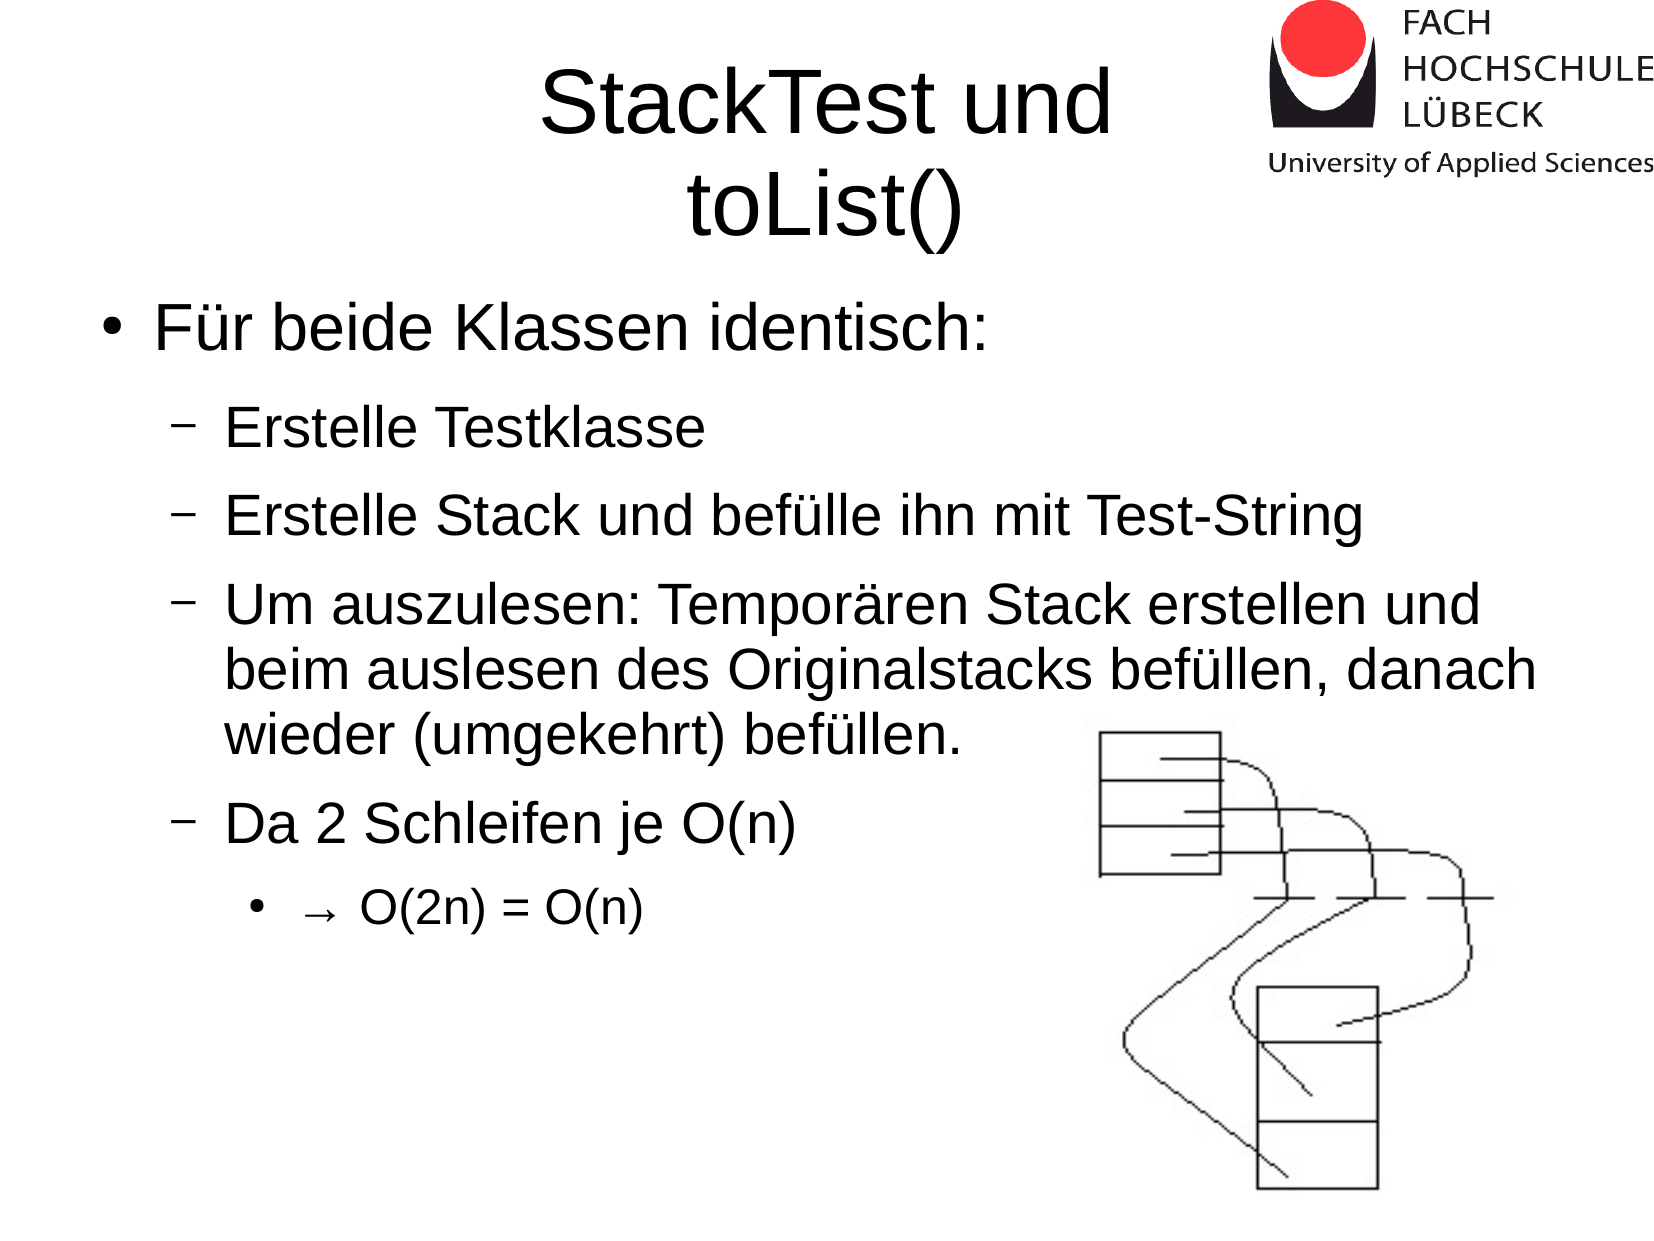

# StackTest und toList()
Für beide Klassen identisch:
Erstelle Testklasse
Erstelle Stack und befülle ihn mit Test-String
Um auszulesen: Temporären Stack erstellen und beim auslesen des Originalstacks befüllen, danach wieder (umgekehrt) befüllen.
Da 2 Schleifen je O(n)
→ O(2n) = O(n)